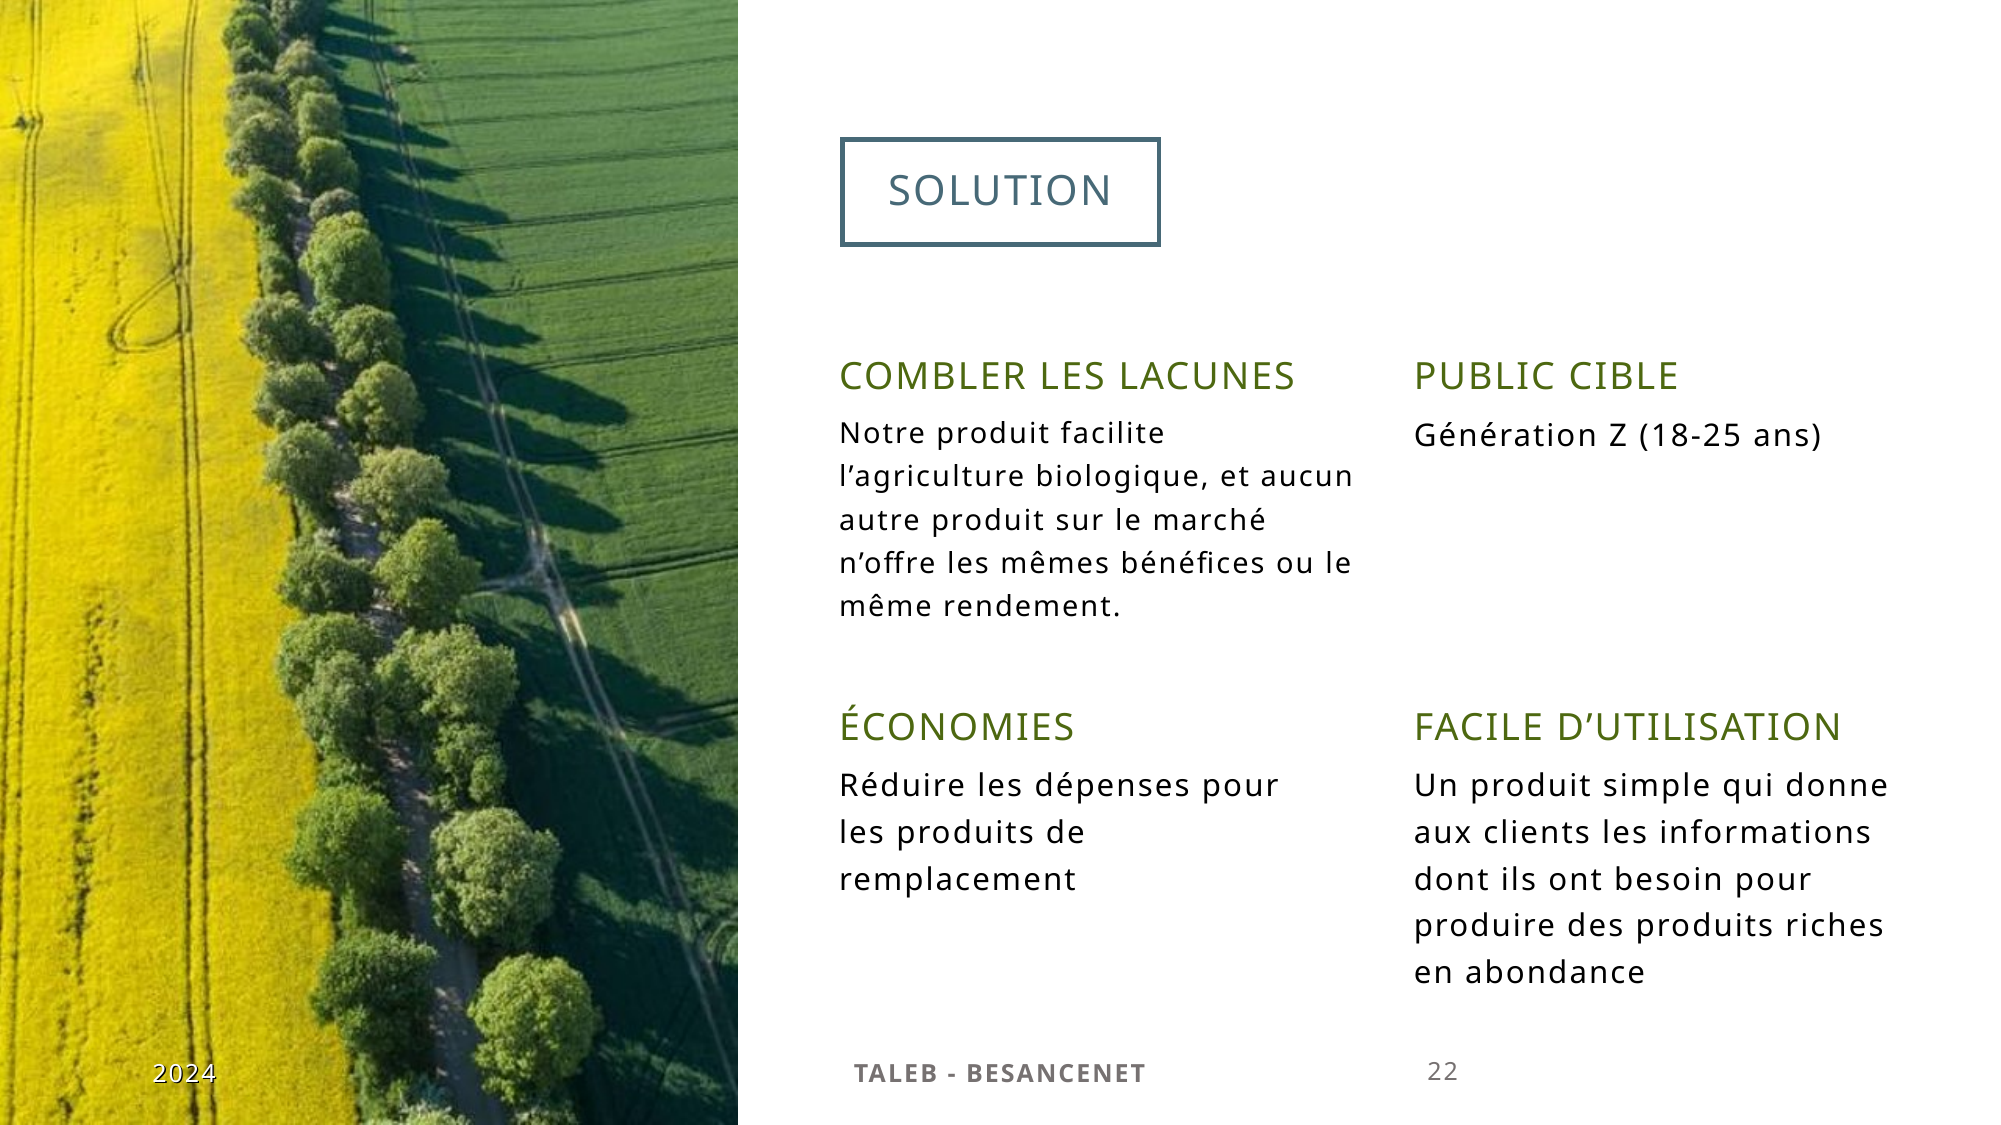

# solution
Combler les lacunes
Public cible
Notre produit facilite l’agriculture biologique, et aucun autre produit sur le marché n’offre les mêmes bénéfices ou le même rendement.
Génération Z (18-25 ans)
Économies
Facile d’utilisation
Réduire les dépenses pour les produits de remplacement
Un produit simple qui donne aux clients les informations dont ils ont besoin pour produire des produits riches en abondance
2024
taleb - besancenet